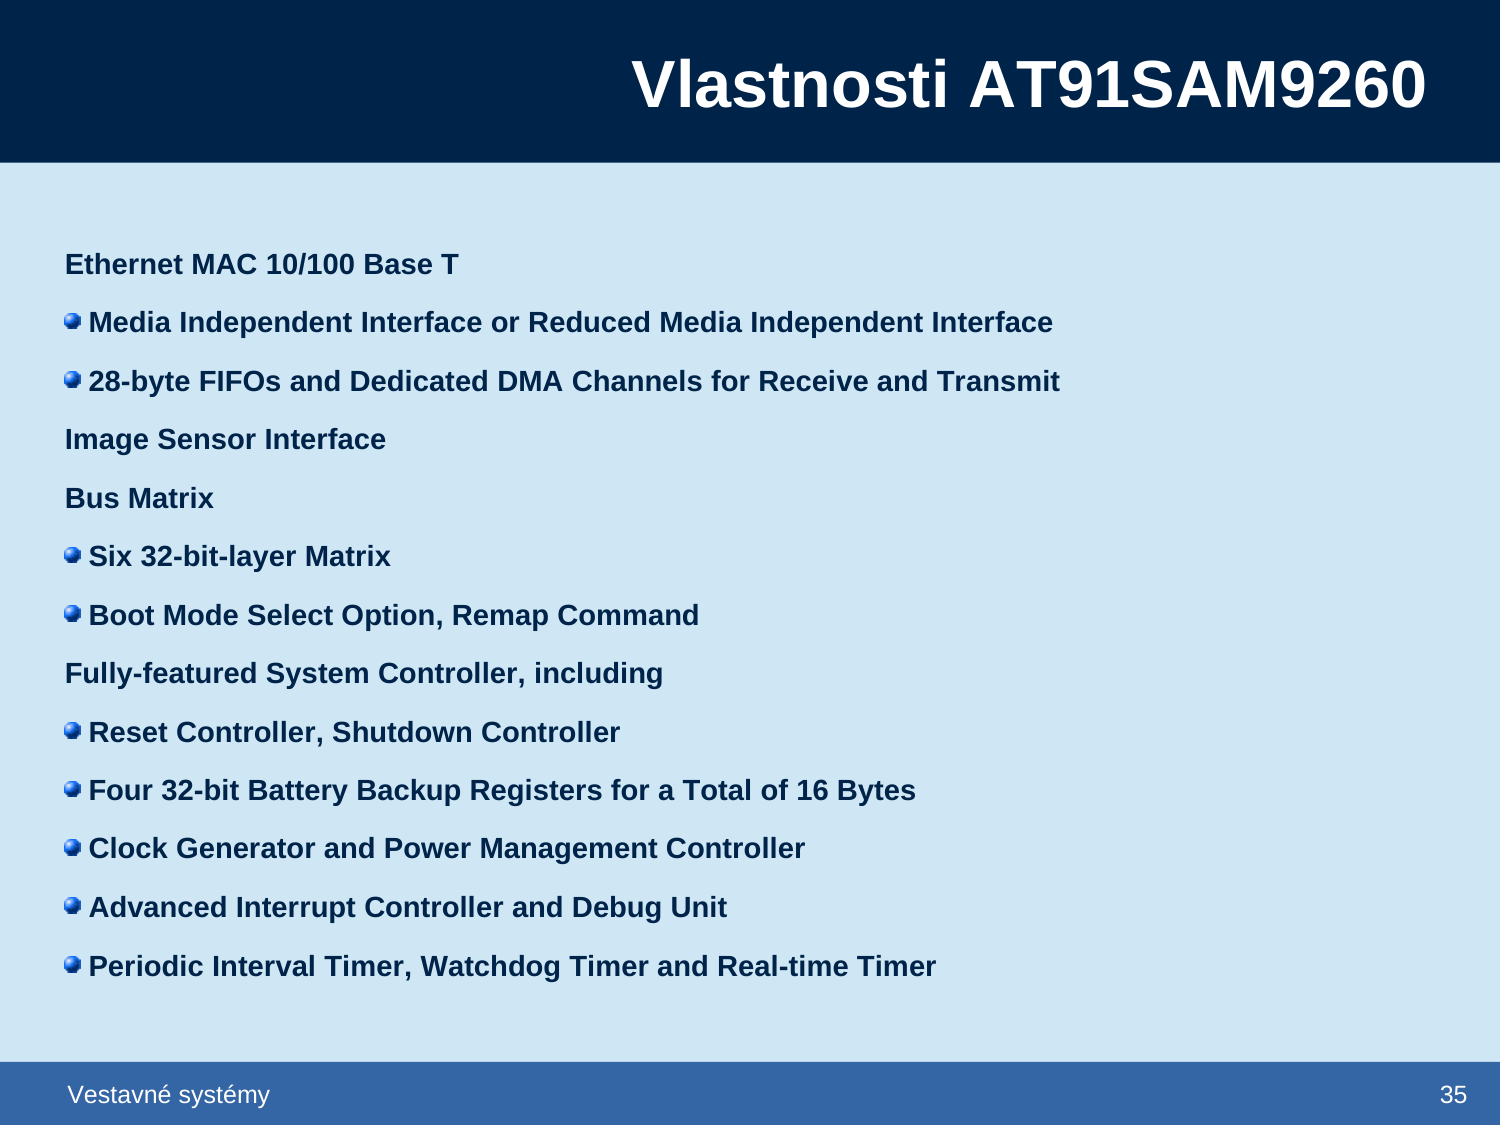

# Vlastnosti AT91SAM9260
Ethernet MAC 10/100 Base T
 Media Independent Interface or Reduced Media Independent Interface
 28-byte FIFOs and Dedicated DMA Channels for Receive and Transmit
Image Sensor Interface
Bus Matrix
 Six 32-bit-layer Matrix
 Boot Mode Select Option, Remap Command
Fully-featured System Controller, including
 Reset Controller, Shutdown Controller
 Four 32-bit Battery Backup Registers for a Total of 16 Bytes
 Clock Generator and Power Management Controller
 Advanced Interrupt Controller and Debug Unit
 Periodic Interval Timer, Watchdog Timer and Real-time Timer